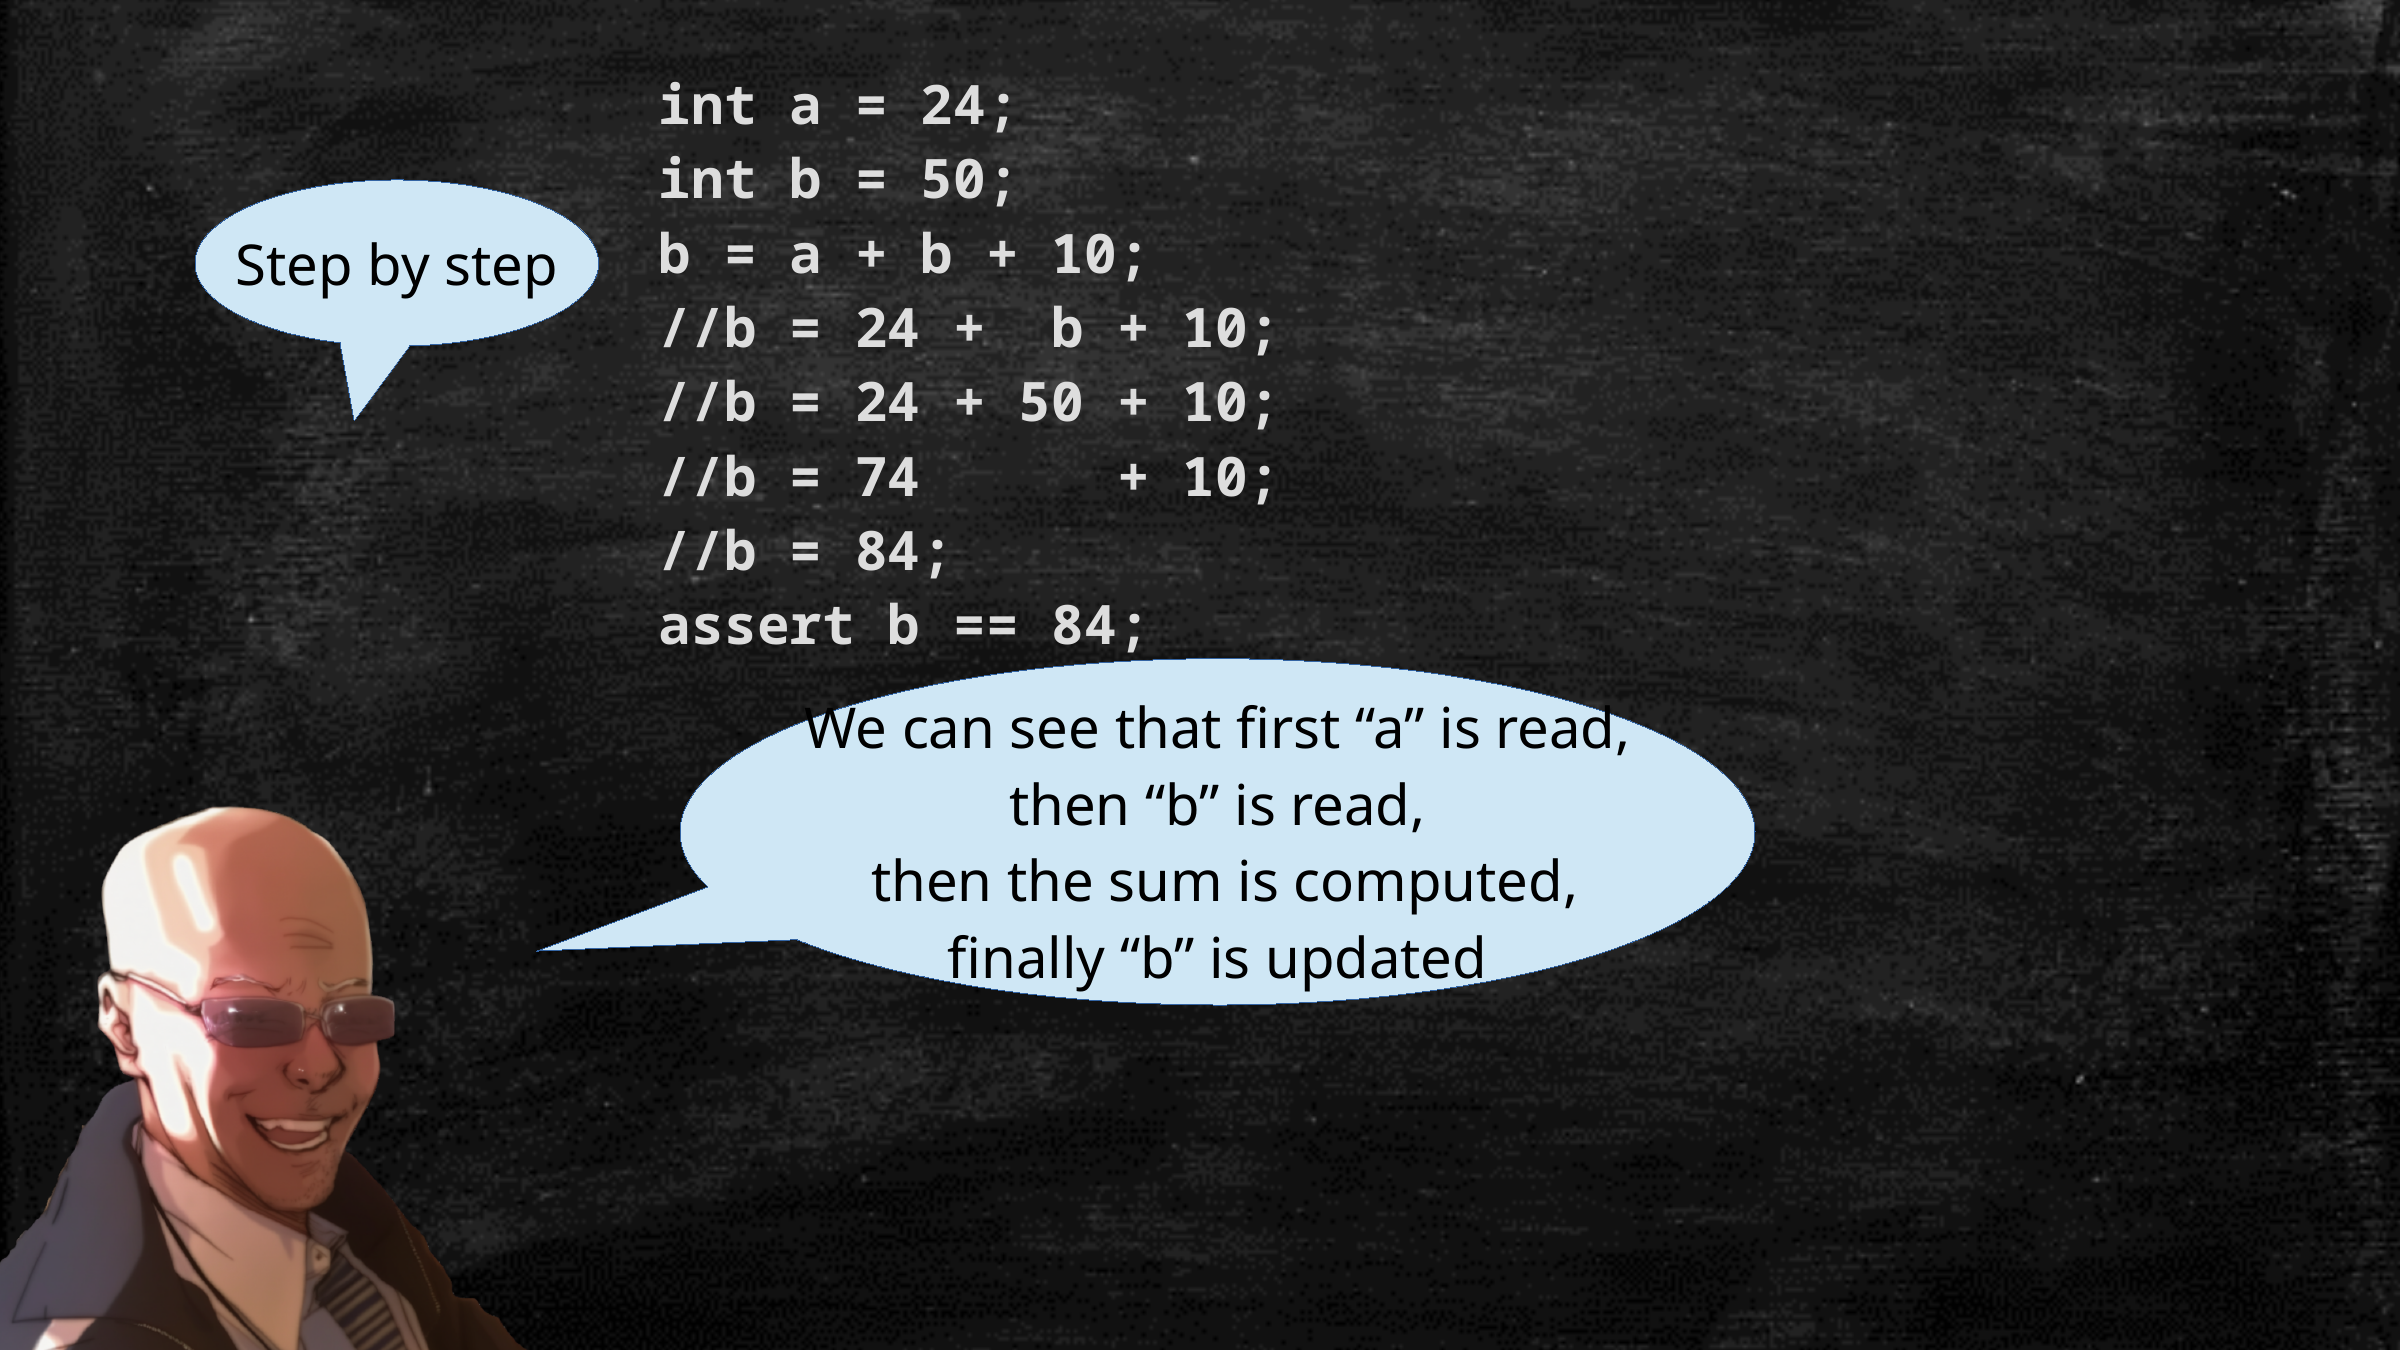

int a = 24;
int b = 50;
b = a + b + 10;
//b = 24 + b + 10;
//b = 24 + 50 + 10;
//b = 74 + 10;
//b = 84;
assert b == 84;
Step by step
We can see that first “a” is read,
then “b” is read,
 then the sum is computed,
finally “b” is updated